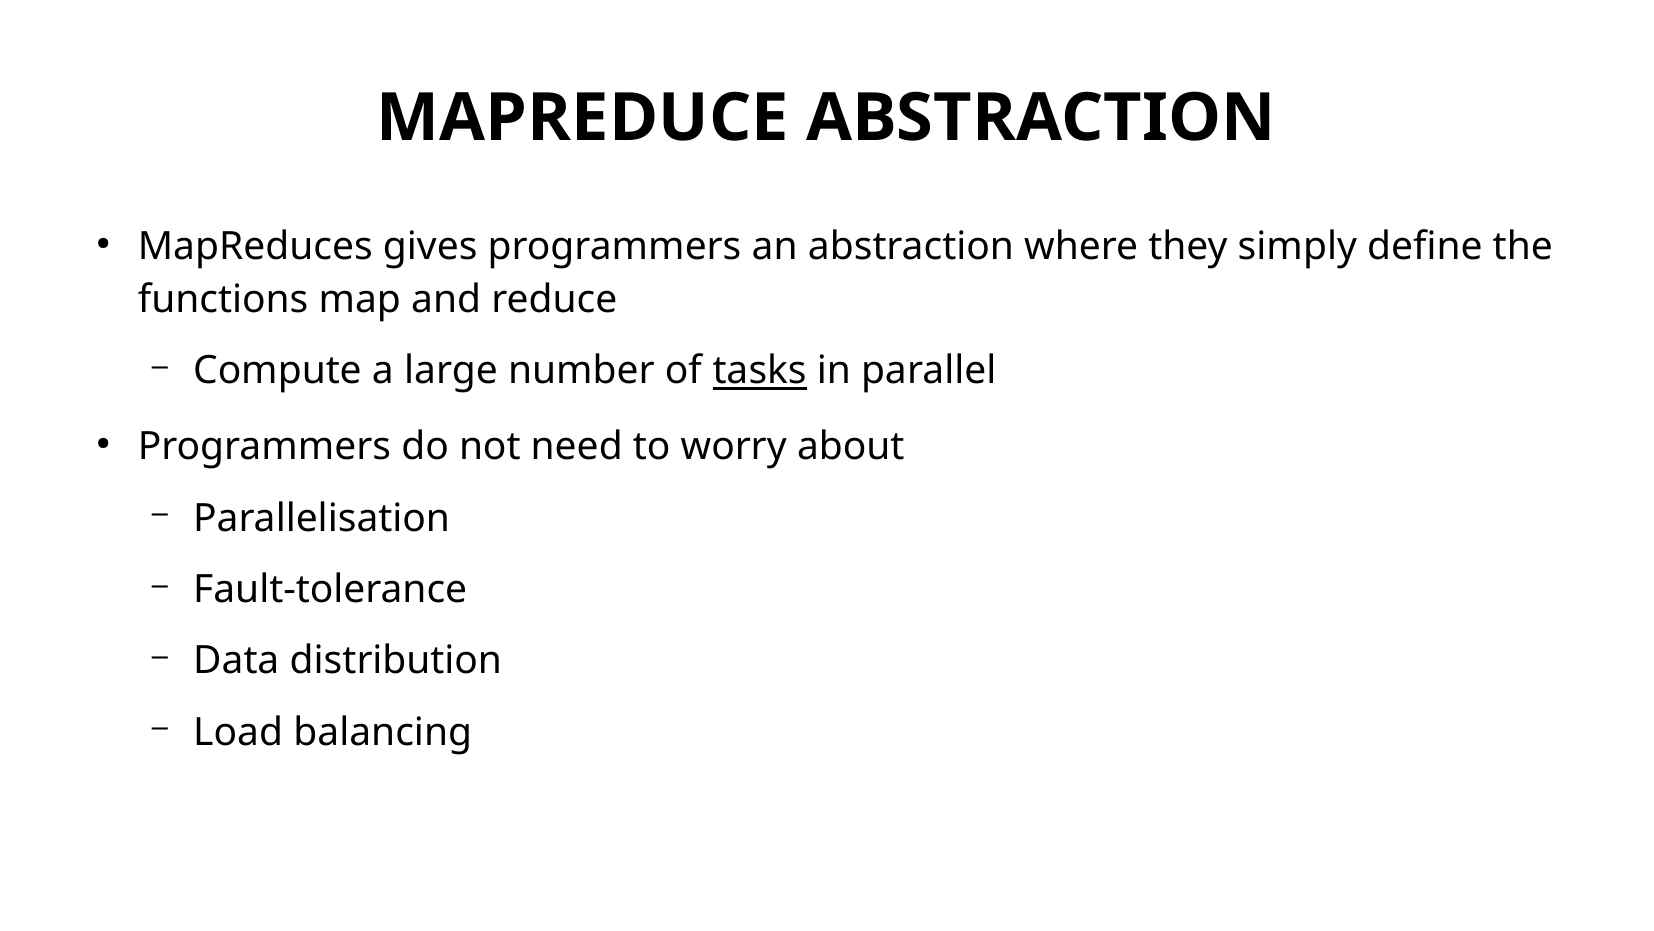

# MAPREDUCE ABSTRACTION
MapReduces gives programmers an abstraction where they simply define the functions map and reduce
Compute a large number of tasks in parallel
Programmers do not need to worry about
Parallelisation
Fault-tolerance
Data distribution
Load balancing